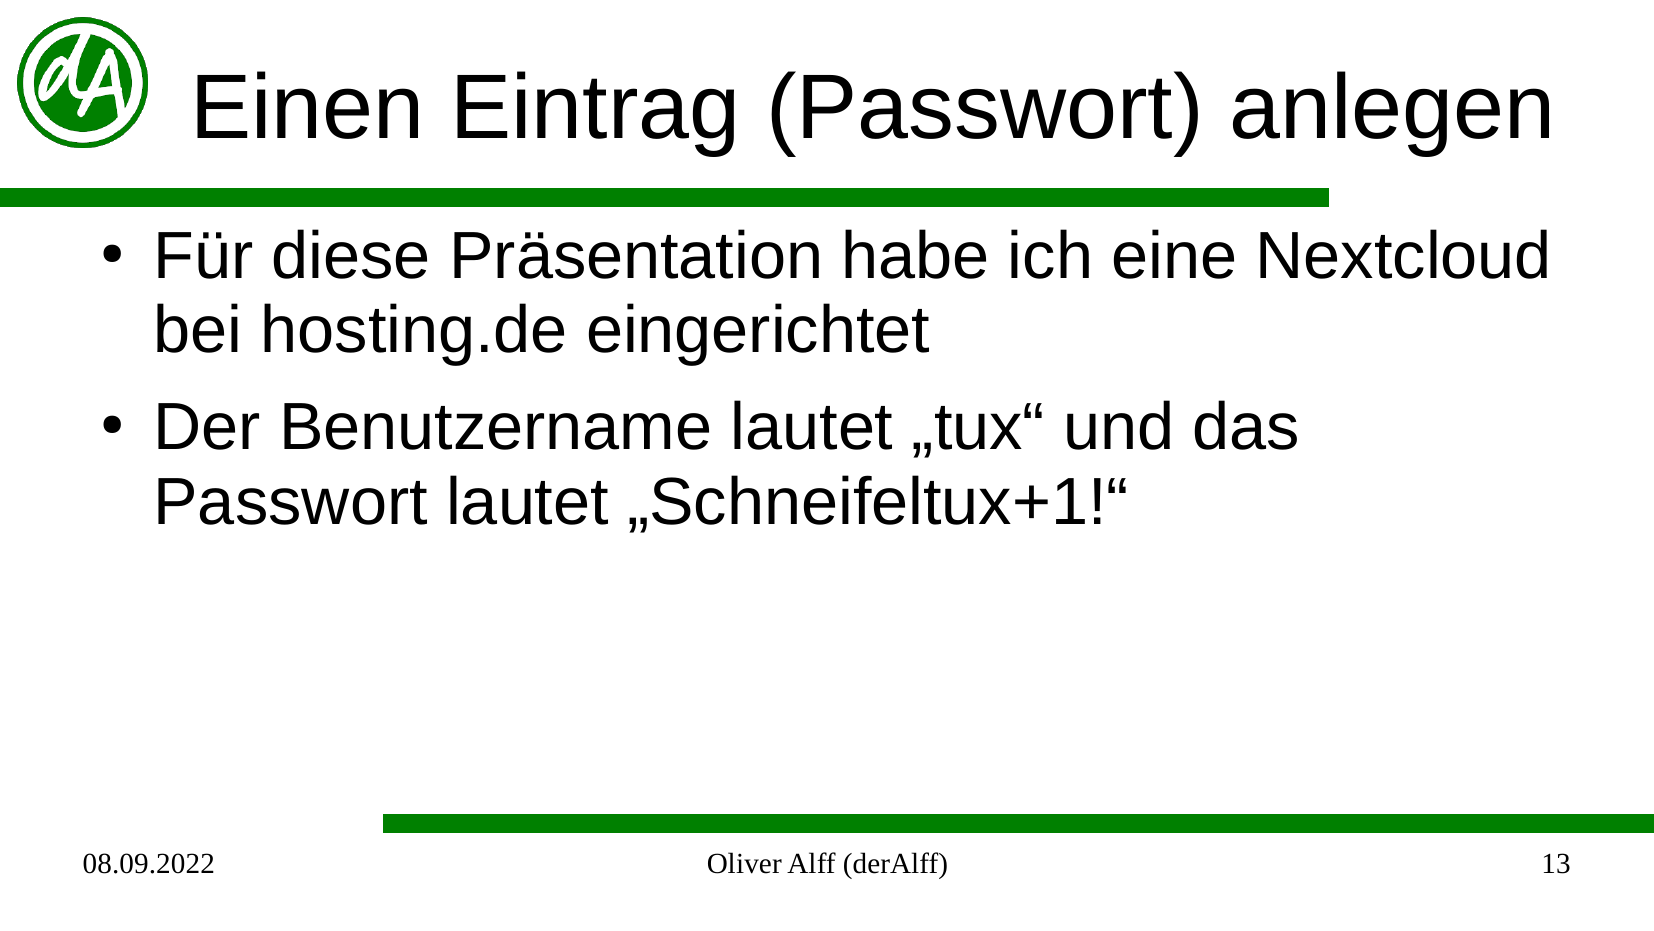

# Einen Eintrag (Passwort) anlegen
Für diese Präsentation habe ich eine Nextcloud bei hosting.de eingerichtet
Der Benutzername lautet „tux“ und das Passwort lautet „Schneifeltux+1!“
08.09.2022
Oliver Alff (derAlff)
13